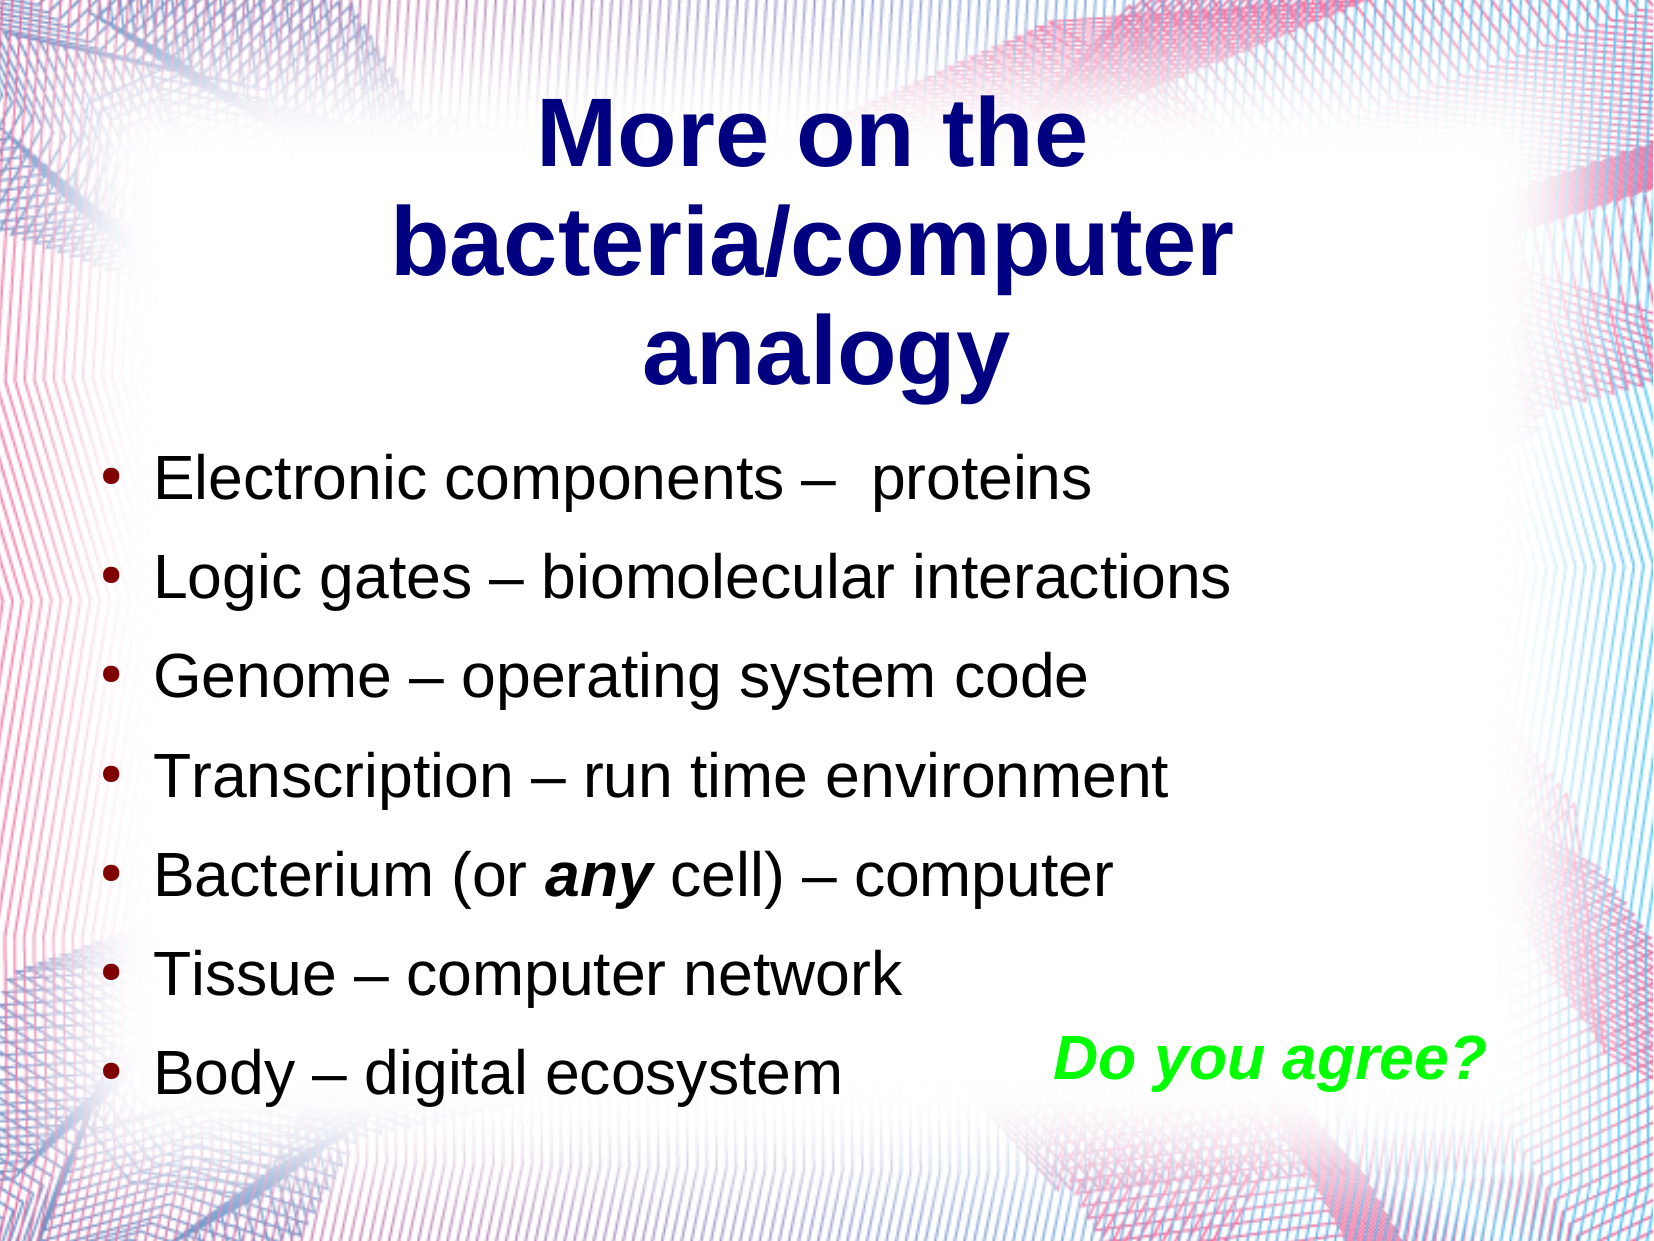

# More on the bacteria/computer analogy
Electronic components – proteins
Logic gates – biomolecular interactions
Genome – operating system code
Transcription – run time environment
Bacterium (or any cell) – computer
Tissue – computer network
Body – digital ecosystem
Do you agree?